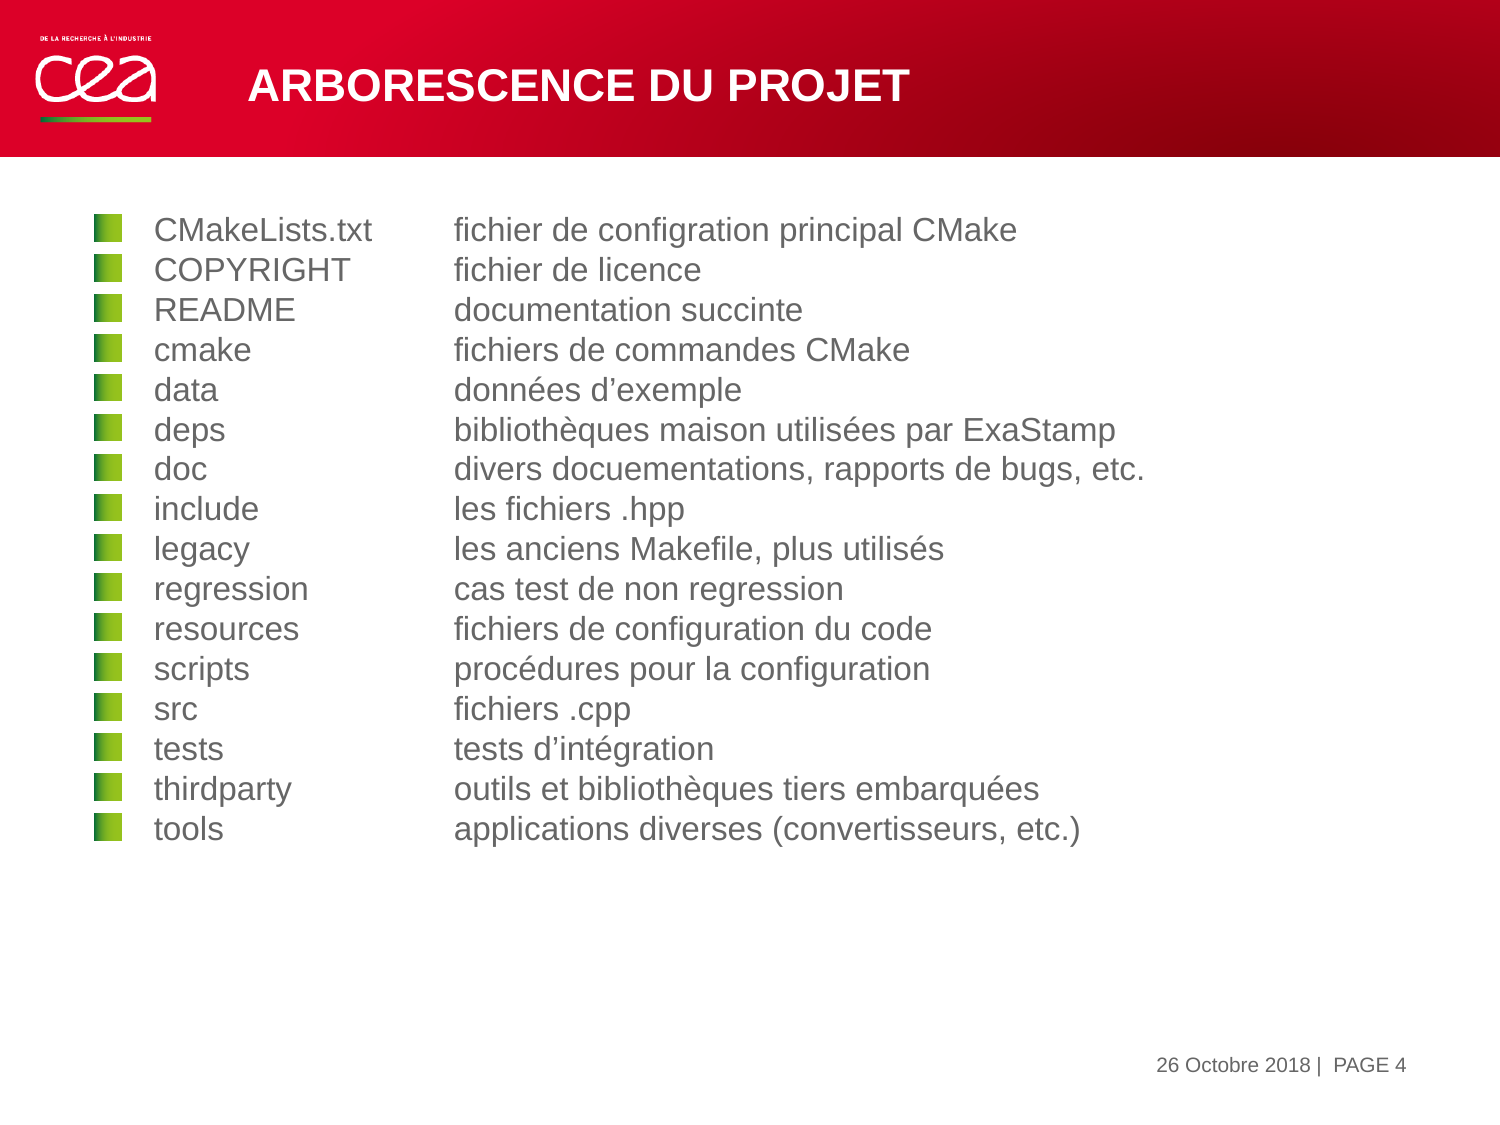

# Arborescence du projet
CMakeLists.txt		fichier de configration principal CMake
COPYRIGHT 		fichier de licence
README 		documentation succinte
cmake 			fichiers de commandes CMake
data				données d’exemple
deps 			bibliothèques maison utilisées par ExaStamp
doc 				divers docuementations, rapports de bugs, etc.
include 			les fichiers .hpp
legacy 			les anciens Makefile, plus utilisés
regression		cas test de non regression
resources 		fichiers de configuration du code
scripts 			procédures pour la configuration
src 				fichiers .cpp
tests				tests d’intégration
thirdparty 		outils et bibliothèques tiers embarquées
tools				applications diverses (convertisseurs, etc.)
| PAGE
26 Octobre 2018